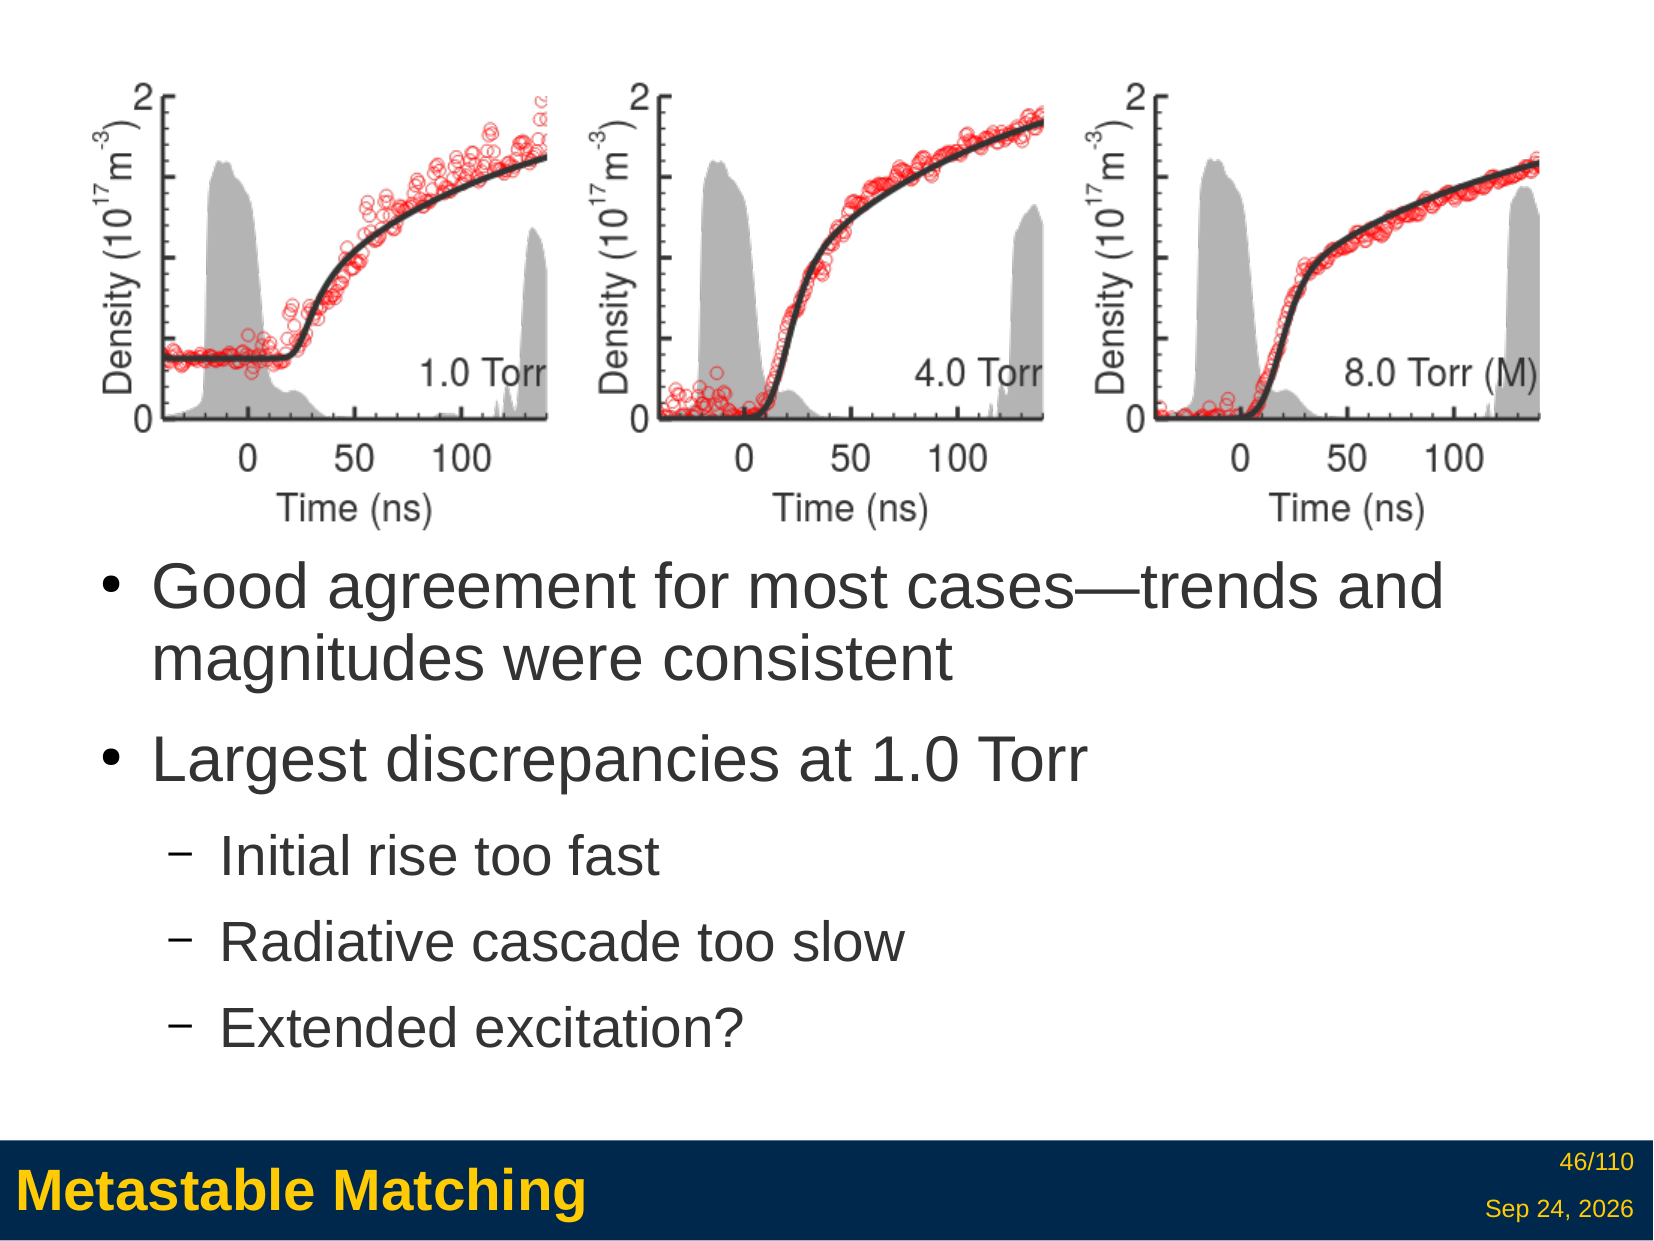

Good agreement for most cases—trends and magnitudes were consistent
Largest discrepancies at 1.0 Torr
Initial rise too fast
Radiative cascade too slow
Extended excitation?
# Metastable Matching
46